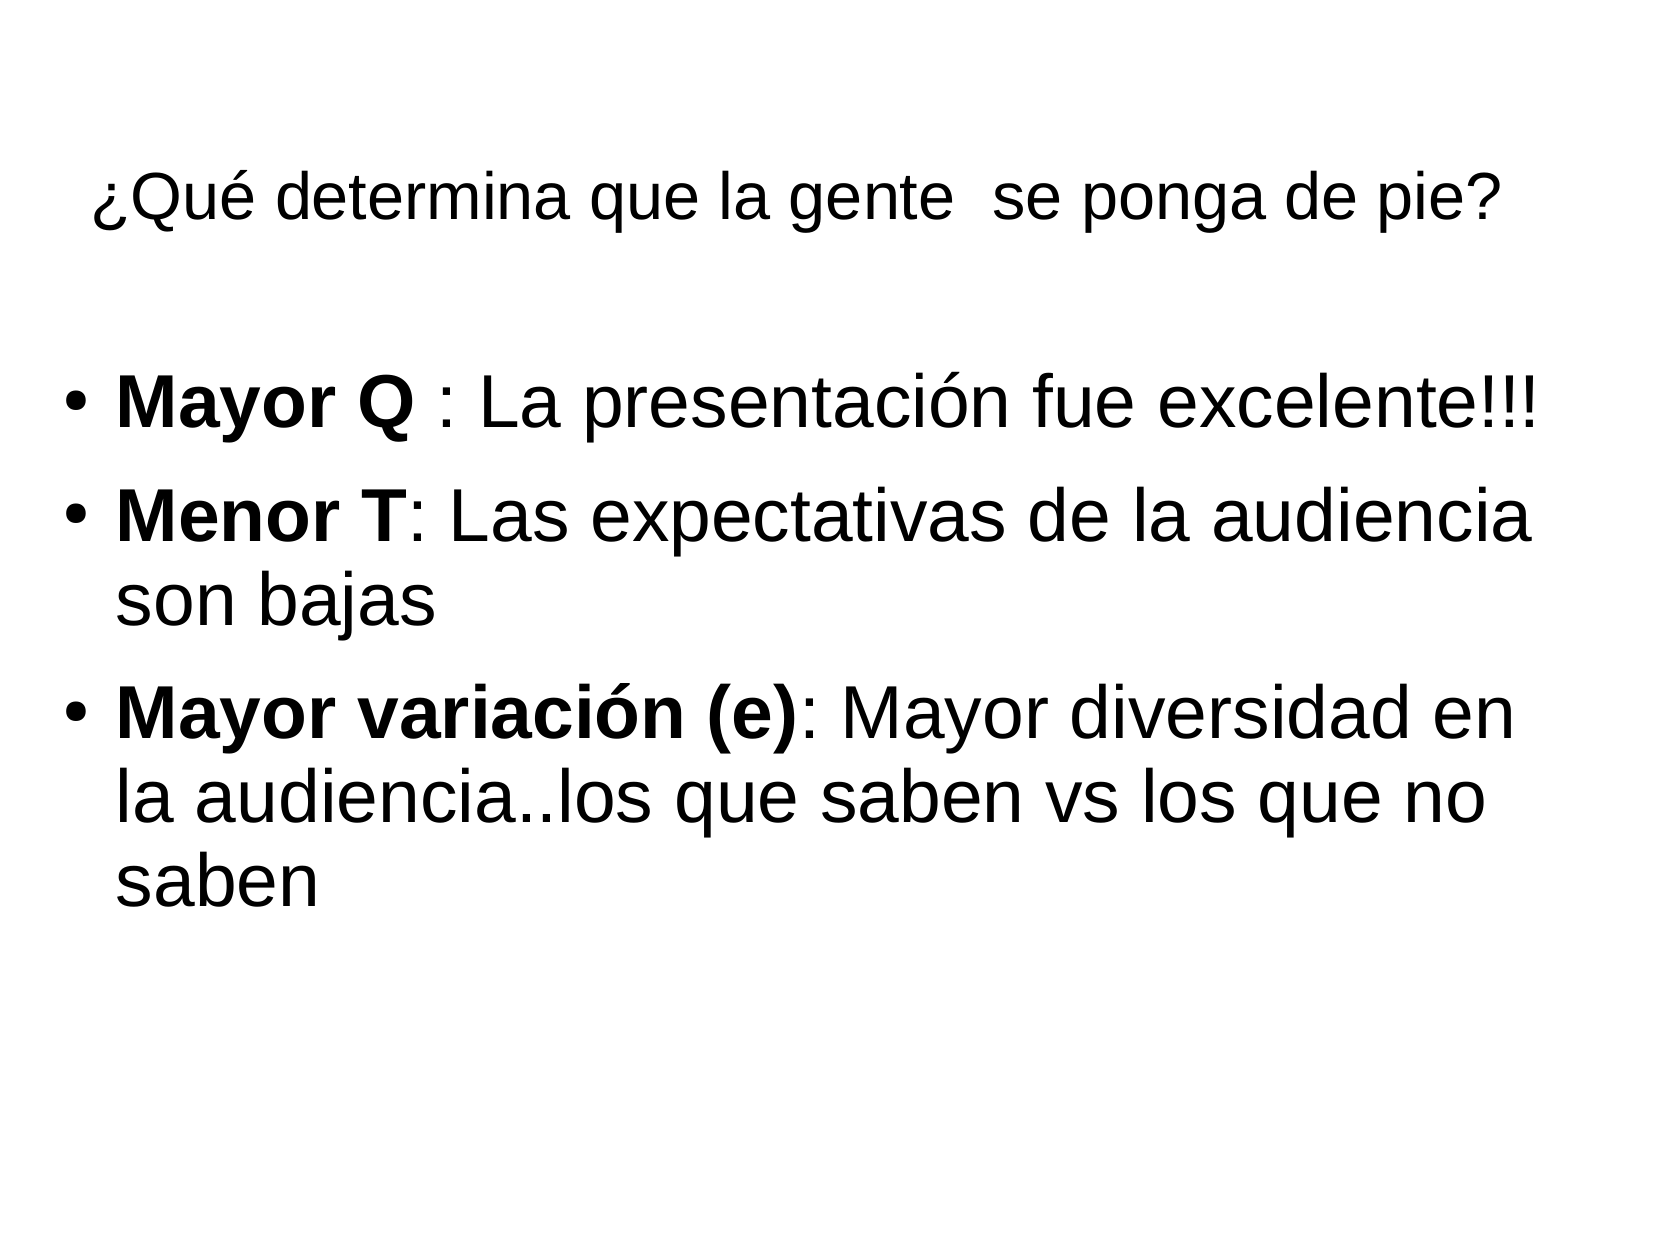

# ¿Qué determina que la gente se ponga de pie?
Mayor Q : La presentación fue excelente!!!
Menor T: Las expectativas de la audiencia son bajas
Mayor variación (e): Mayor diversidad en la audiencia..los que saben vs los que no saben